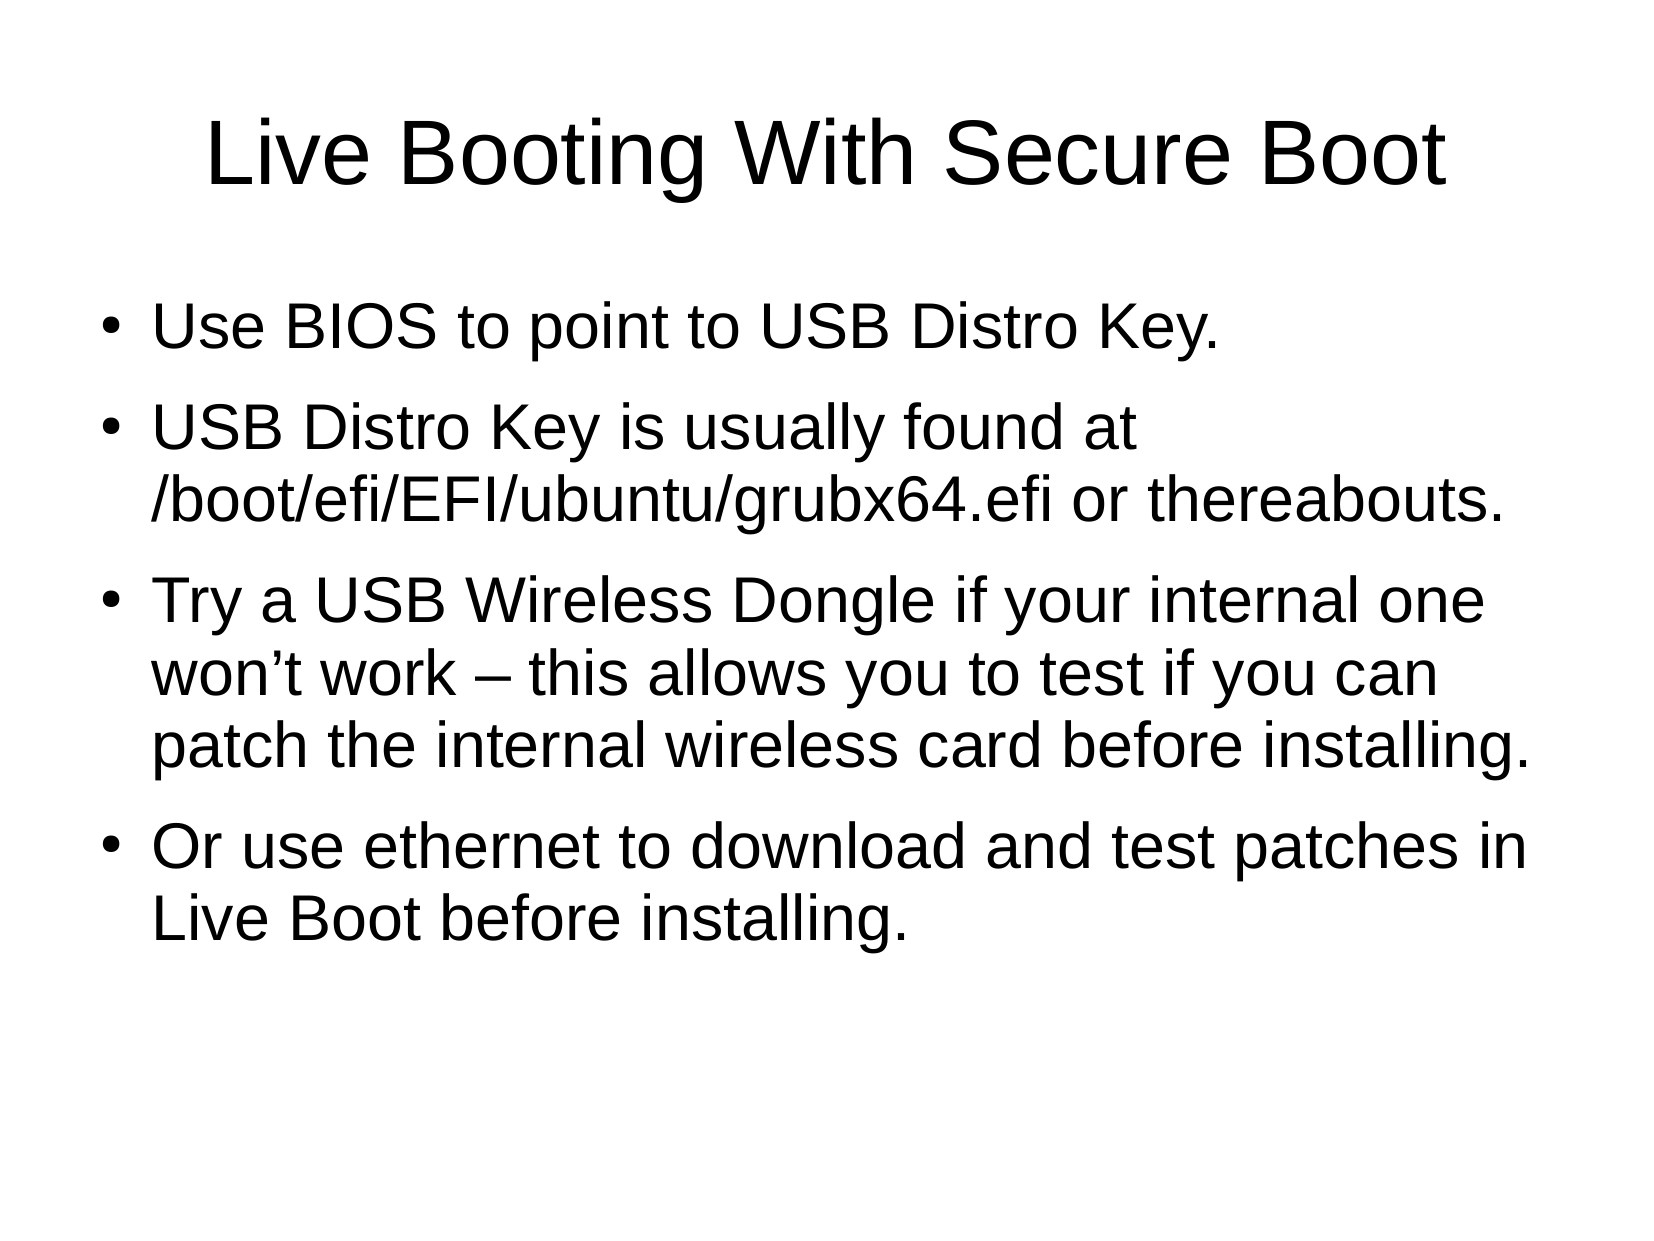

# Live Booting With Secure Boot
Use BIOS to point to USB Distro Key.
USB Distro Key is usually found at /boot/efi/EFI/ubuntu/grubx64.efi or thereabouts.
Try a USB Wireless Dongle if your internal one won’t work – this allows you to test if you can patch the internal wireless card before installing.
Or use ethernet to download and test patches in Live Boot before installing.